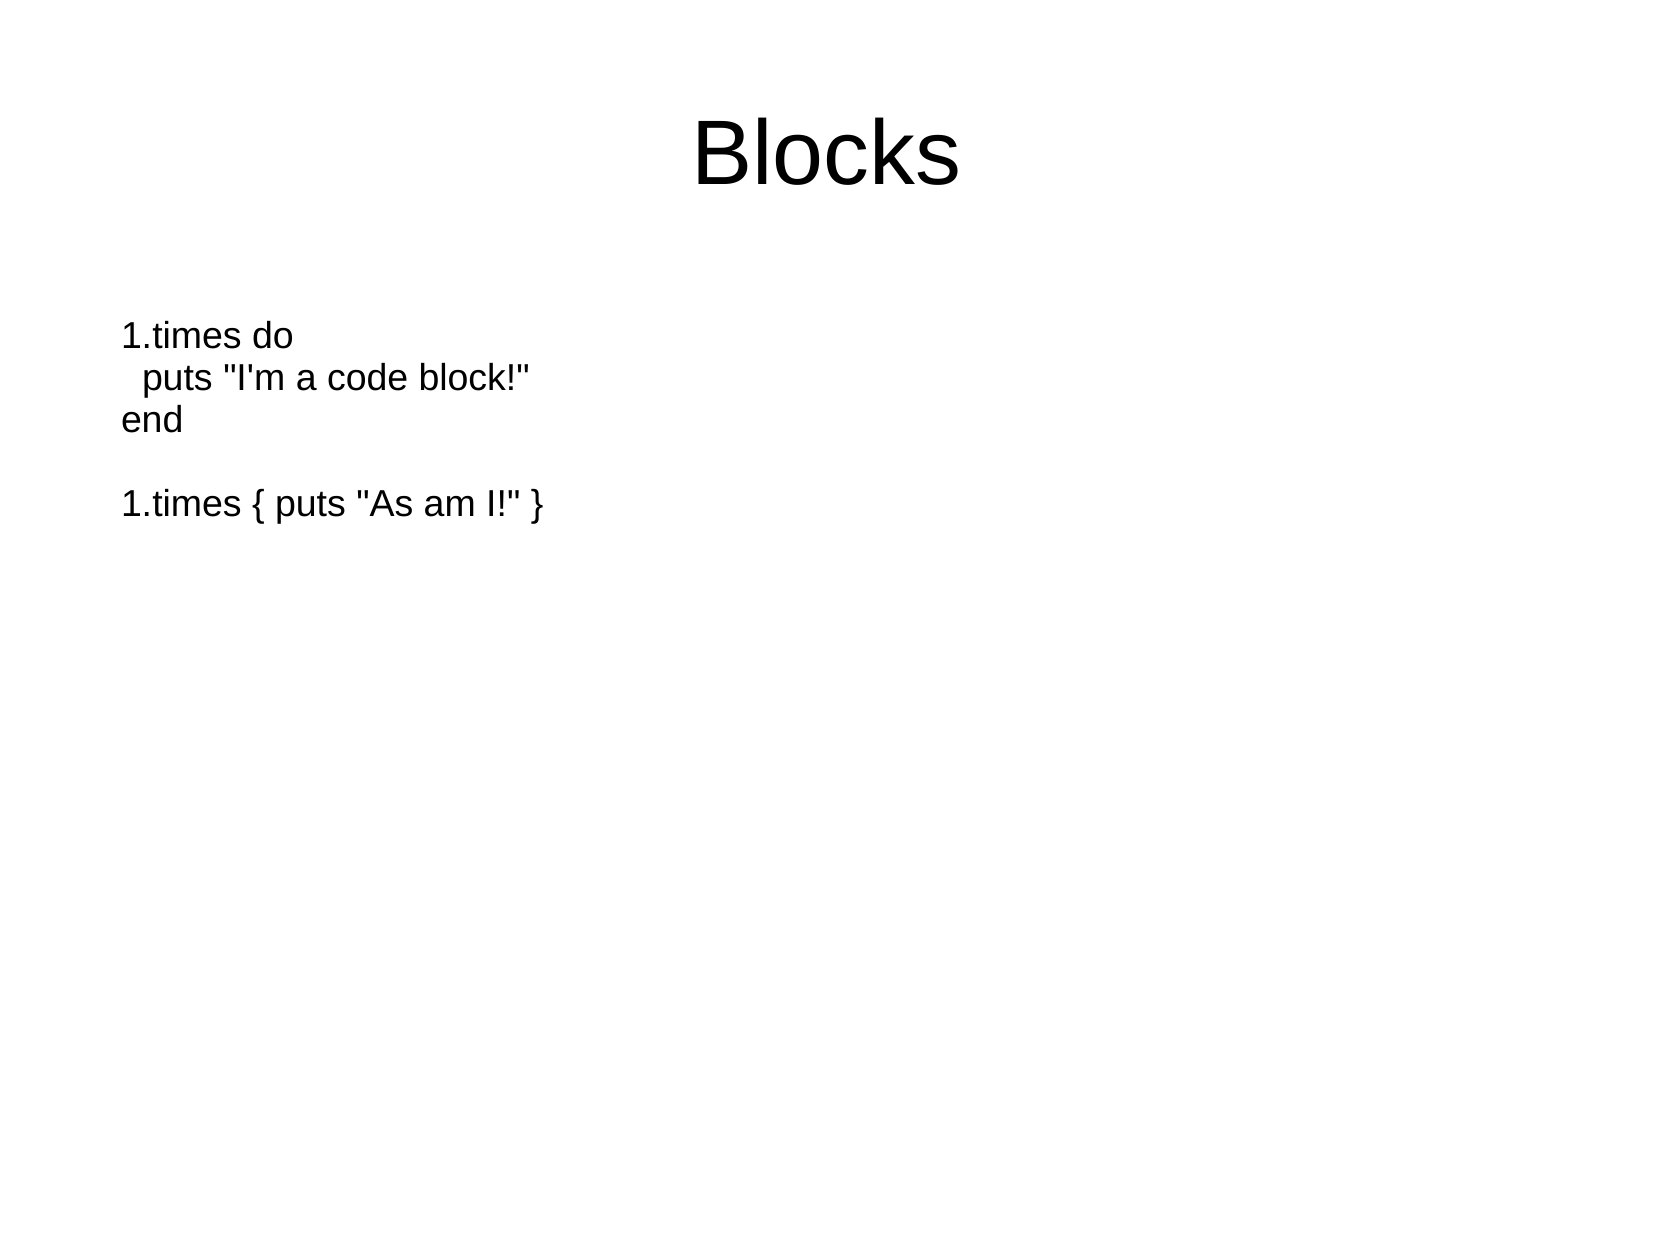

# Blocks
1.times do
 puts "I'm a code block!"
end
1.times { puts "As am I!" }